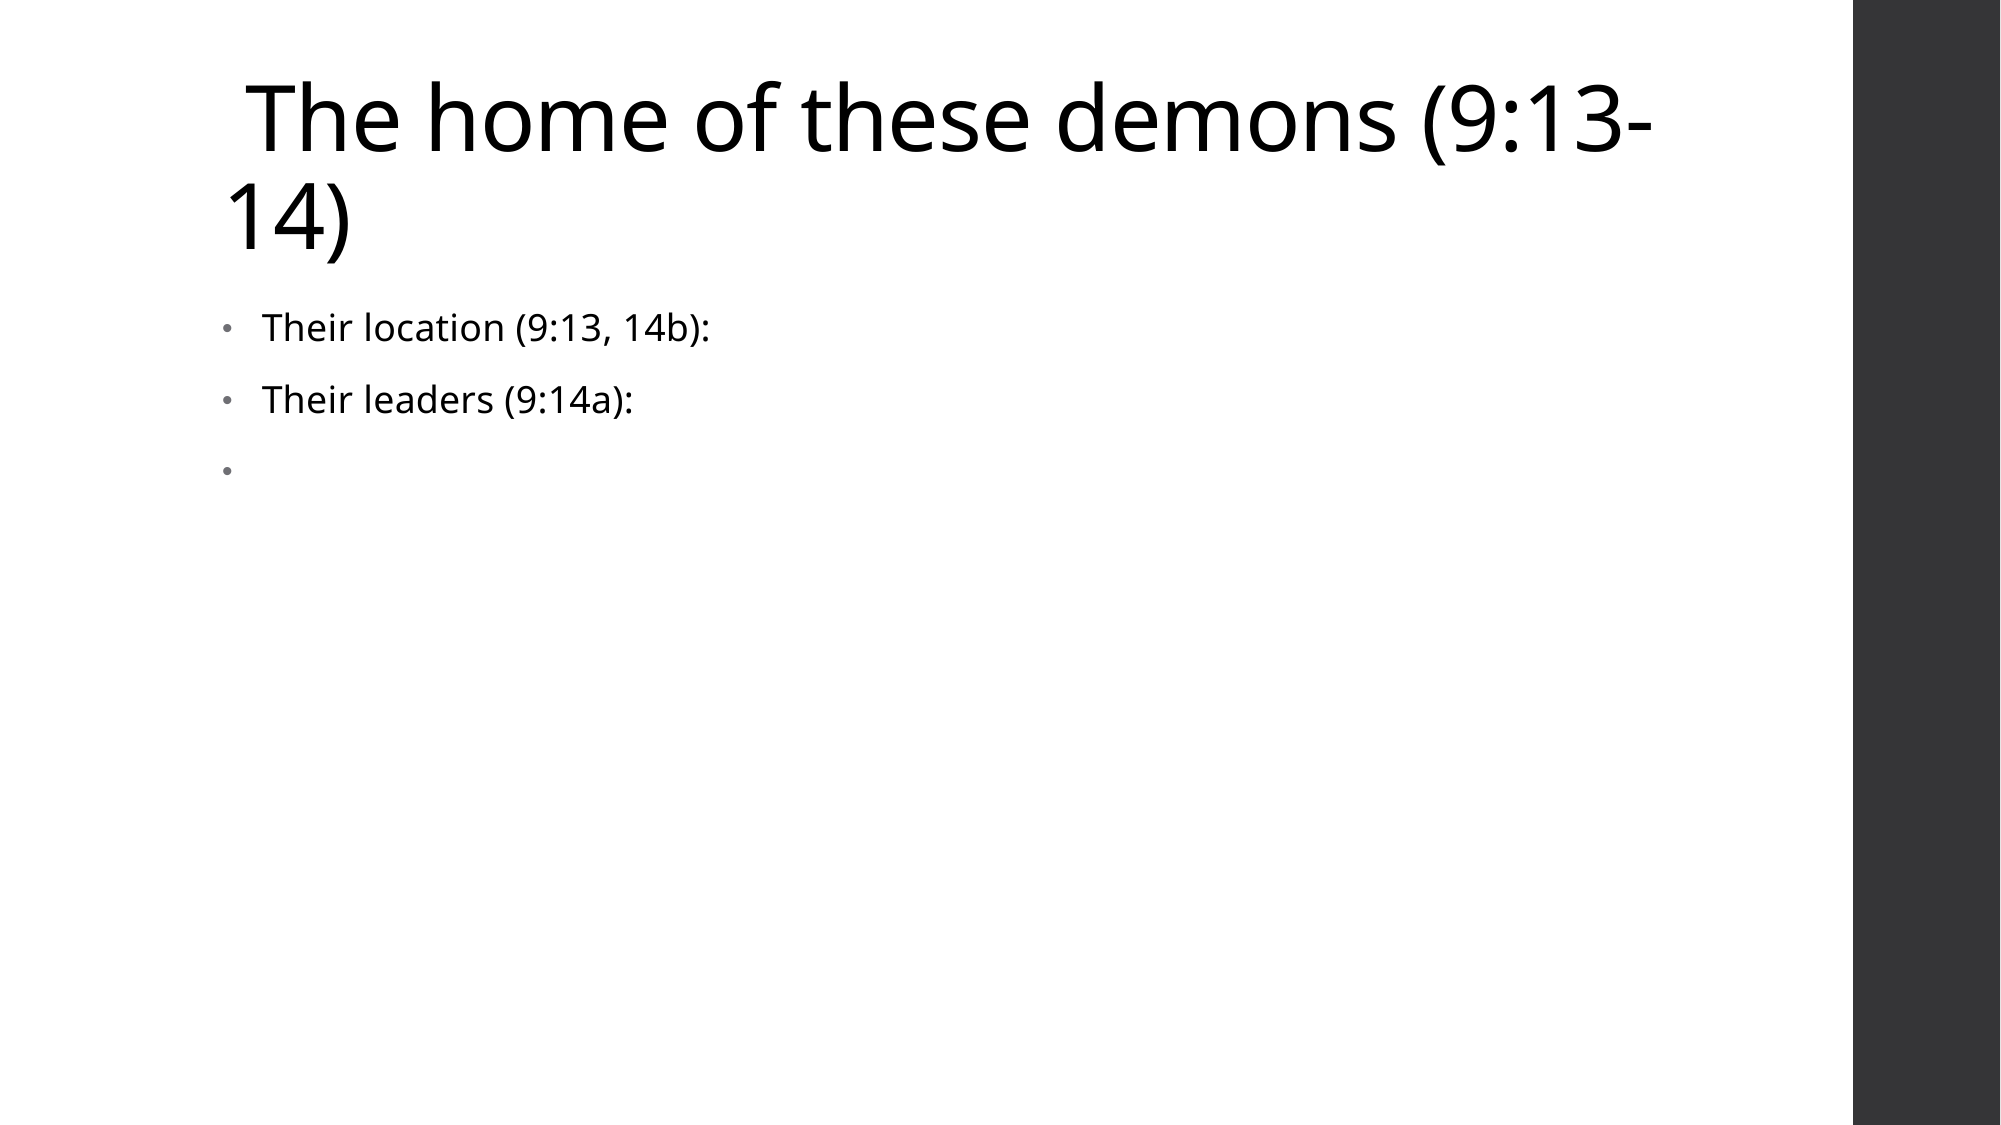

# The home of these demons (9:13-14)
 Their location (9:13, 14b):
 Their leaders (9:14a):